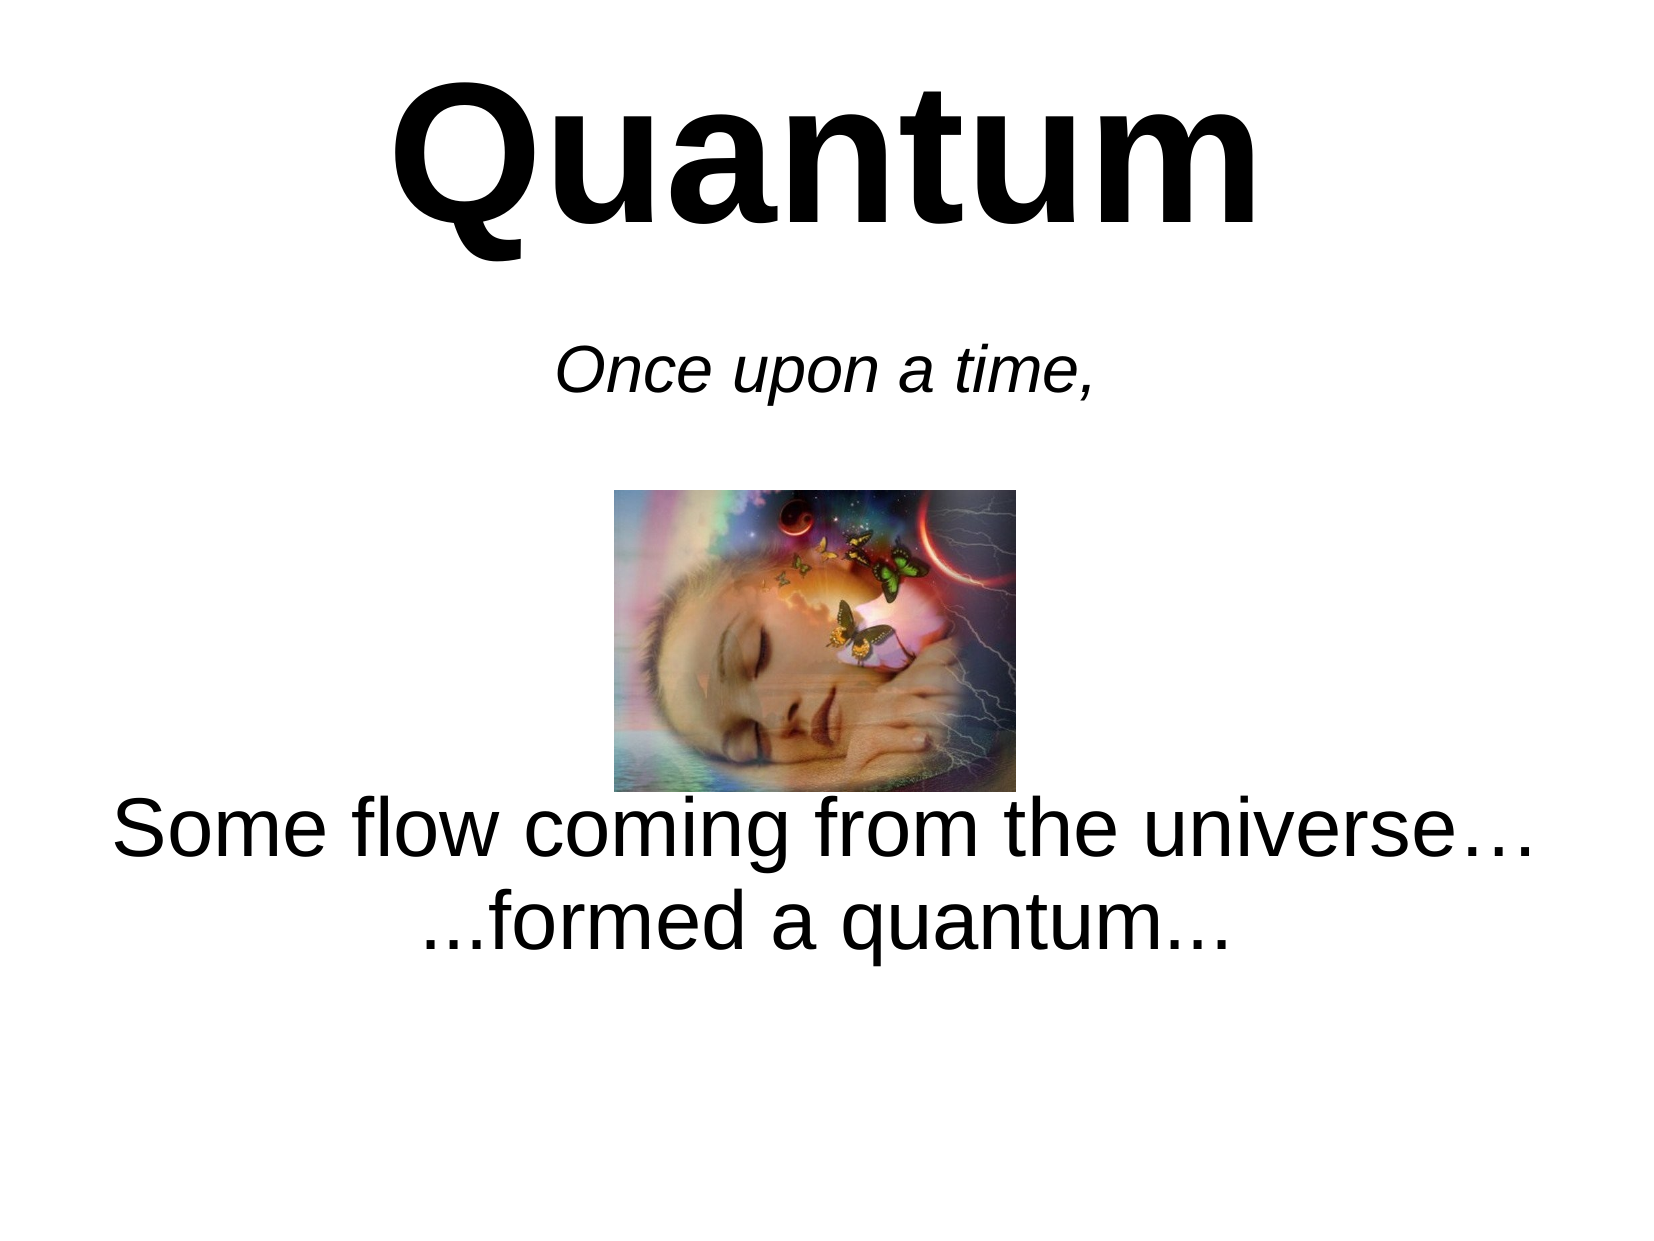

# Quantum
Once upon a time,
Some flow coming from the universe…
...formed a quantum...